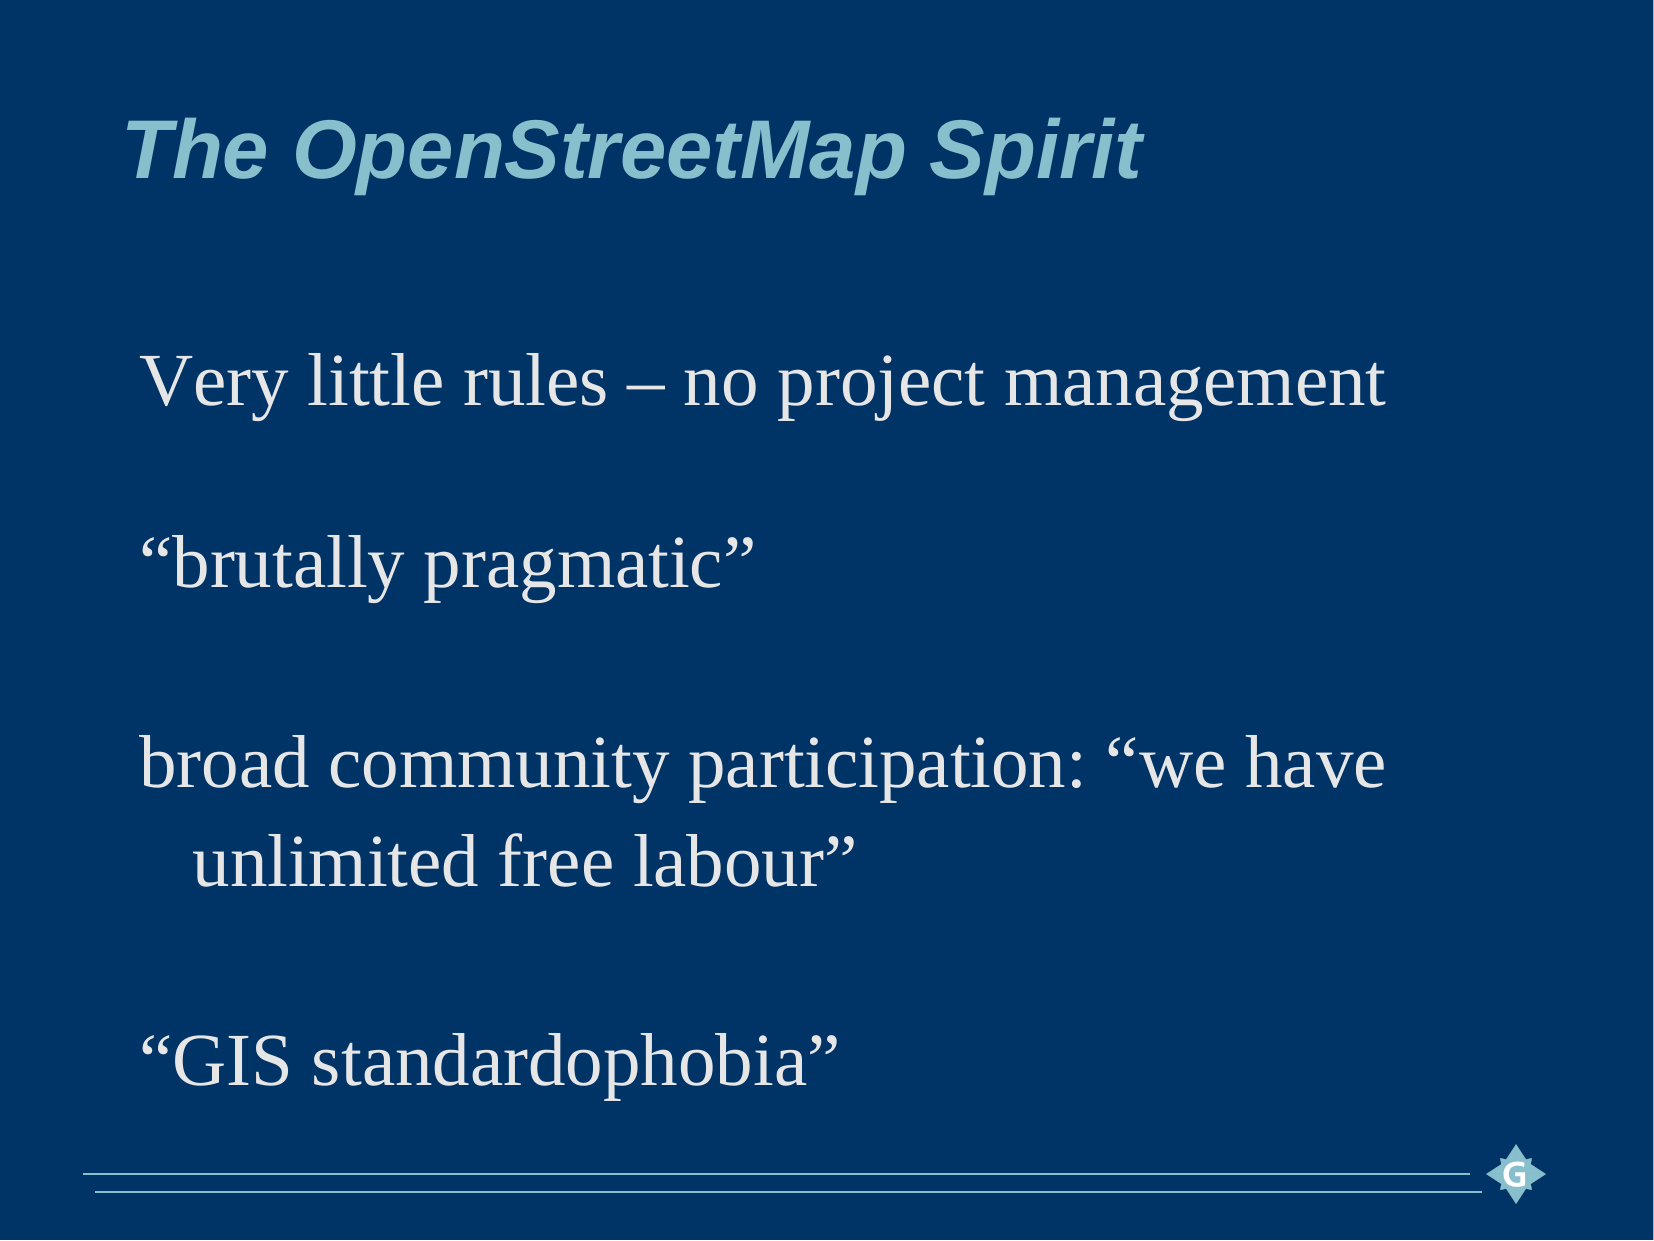

# The OpenStreetMap Spirit
Very little rules – no project management
“brutally pragmatic”
broad community participation: “we have unlimited free labour”
“GIS standardophobia”